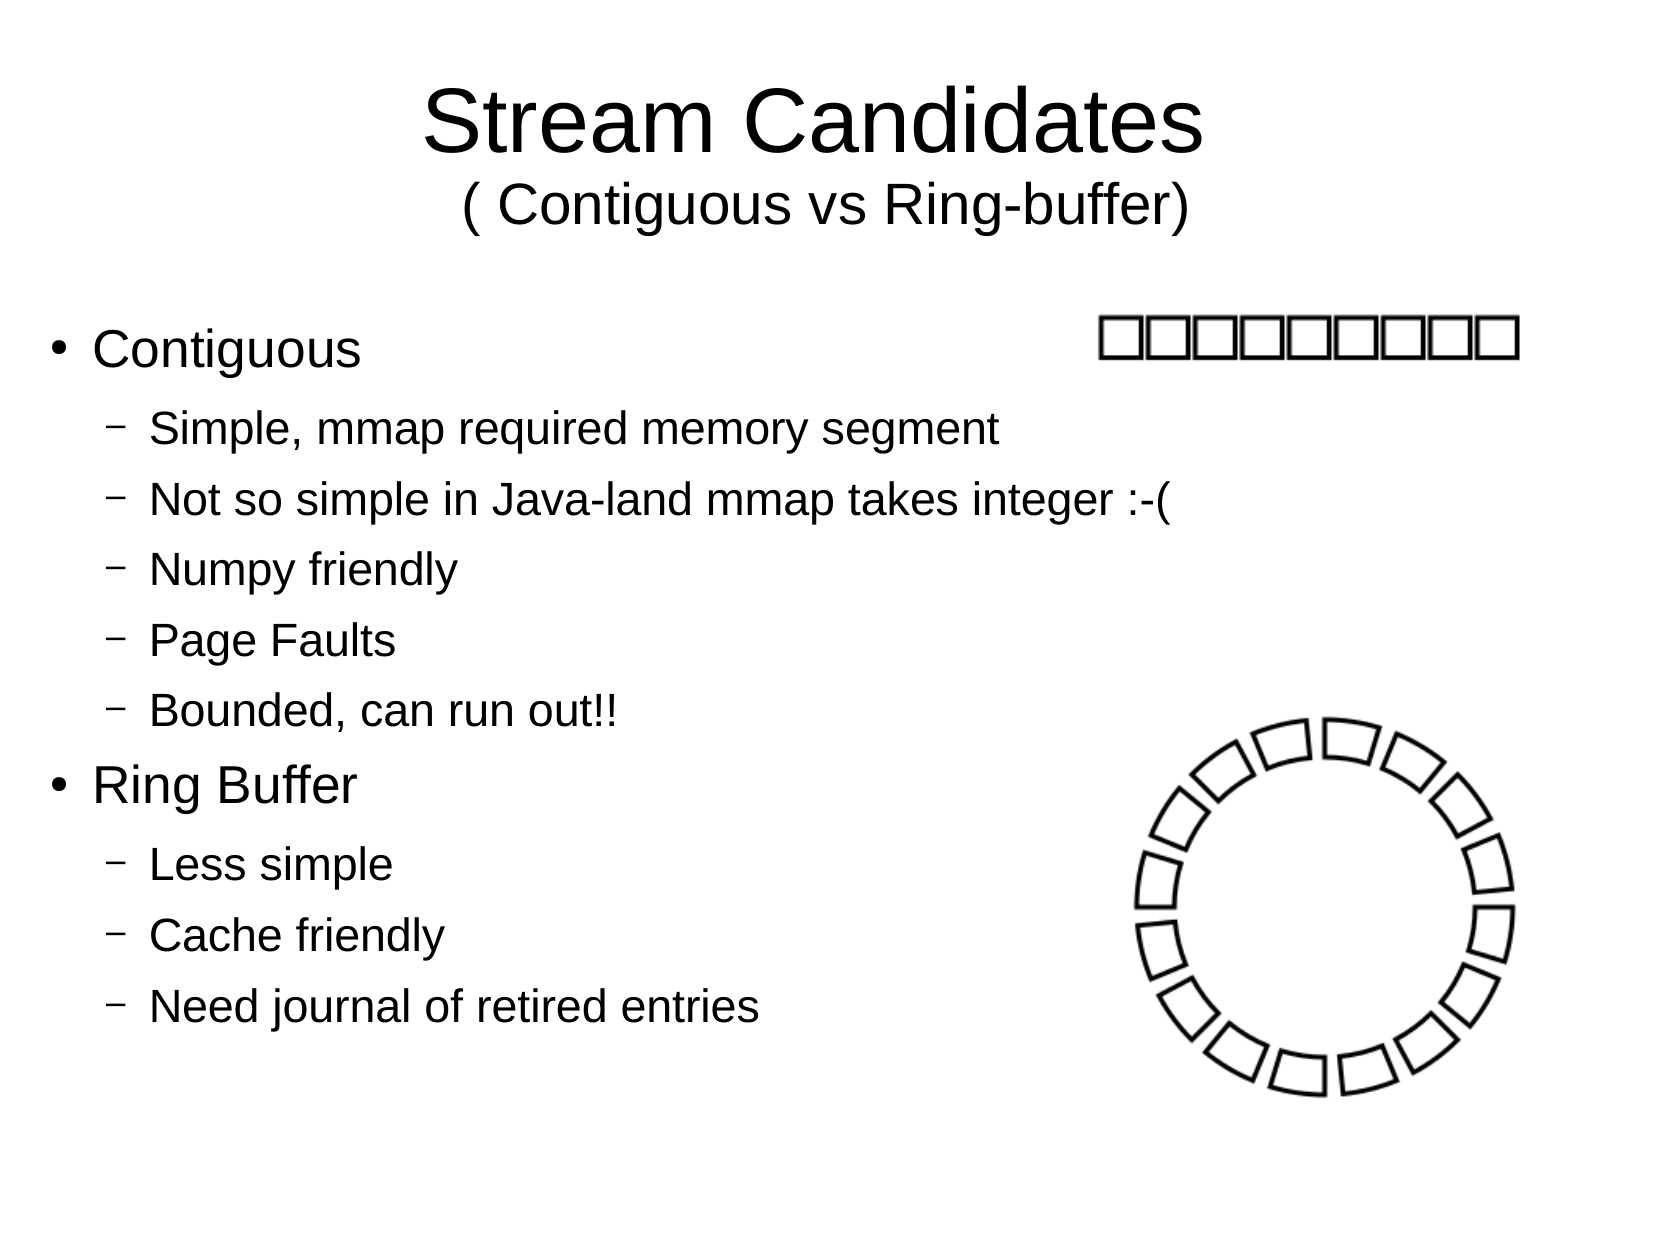

# Stream Candidates ( Contiguous vs Ring-buffer)
Contiguous
Simple, mmap required memory segment
Not so simple in Java-land mmap takes integer :-(
Numpy friendly
Page Faults
Bounded, can run out!!
Ring Buffer
Less simple
Cache friendly
Need journal of retired entries